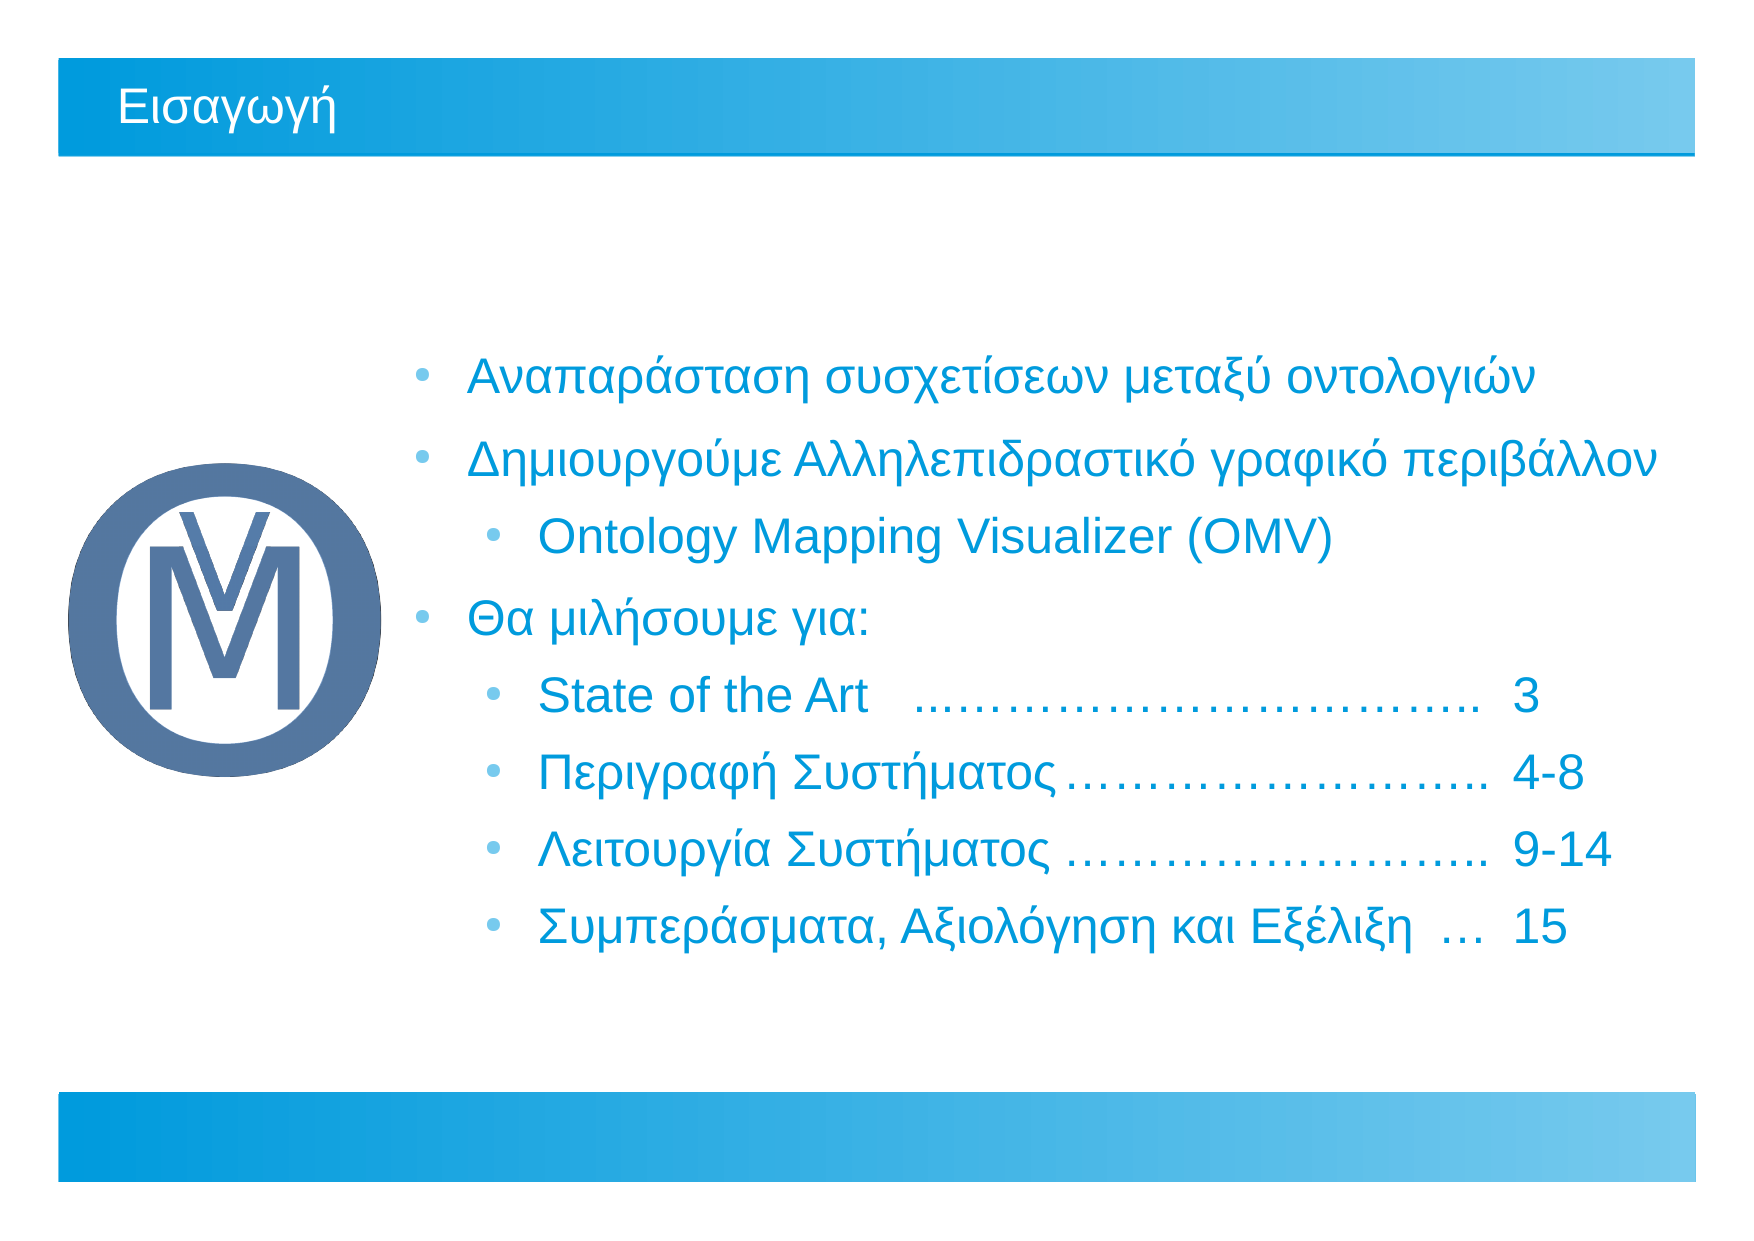

# Εισαγωγή
Αναπαράσταση συσχετίσεων μεταξύ οντολογιών
Δημιουργούμε Αλληλεπιδραστικό γραφικό περιβάλλον
Ontology Mapping Visualizer (OMV)
Θα μιλήσουμε για:
State of the Art	...…………………………..	3
Περιγραφή Συστήματος	……………………..	4-8
Λειτουργία Συστήματος	……………………..	9-14
Συμπεράσματα, Αξιολόγηση και Εξέλιξη	…	15